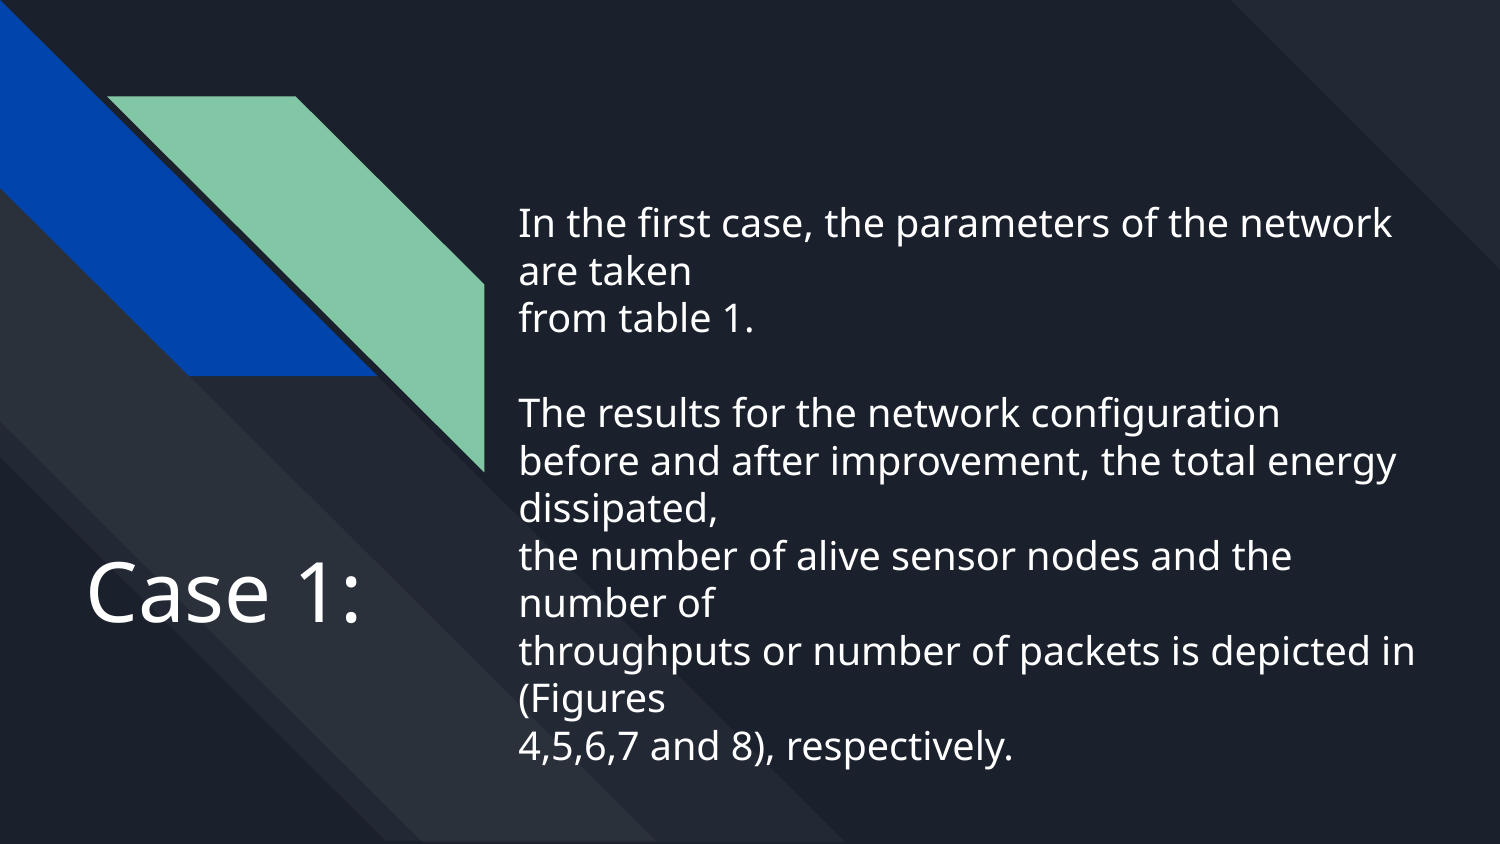

# In the first case, the parameters of the network are taken from table 1. The results for the network configuration before and after improvement, the total energy dissipated, the number of alive sensor nodes and the number of throughputs or number of packets is depicted in (Figures 4,5,6,7 and 8), respectively.
Case 1: